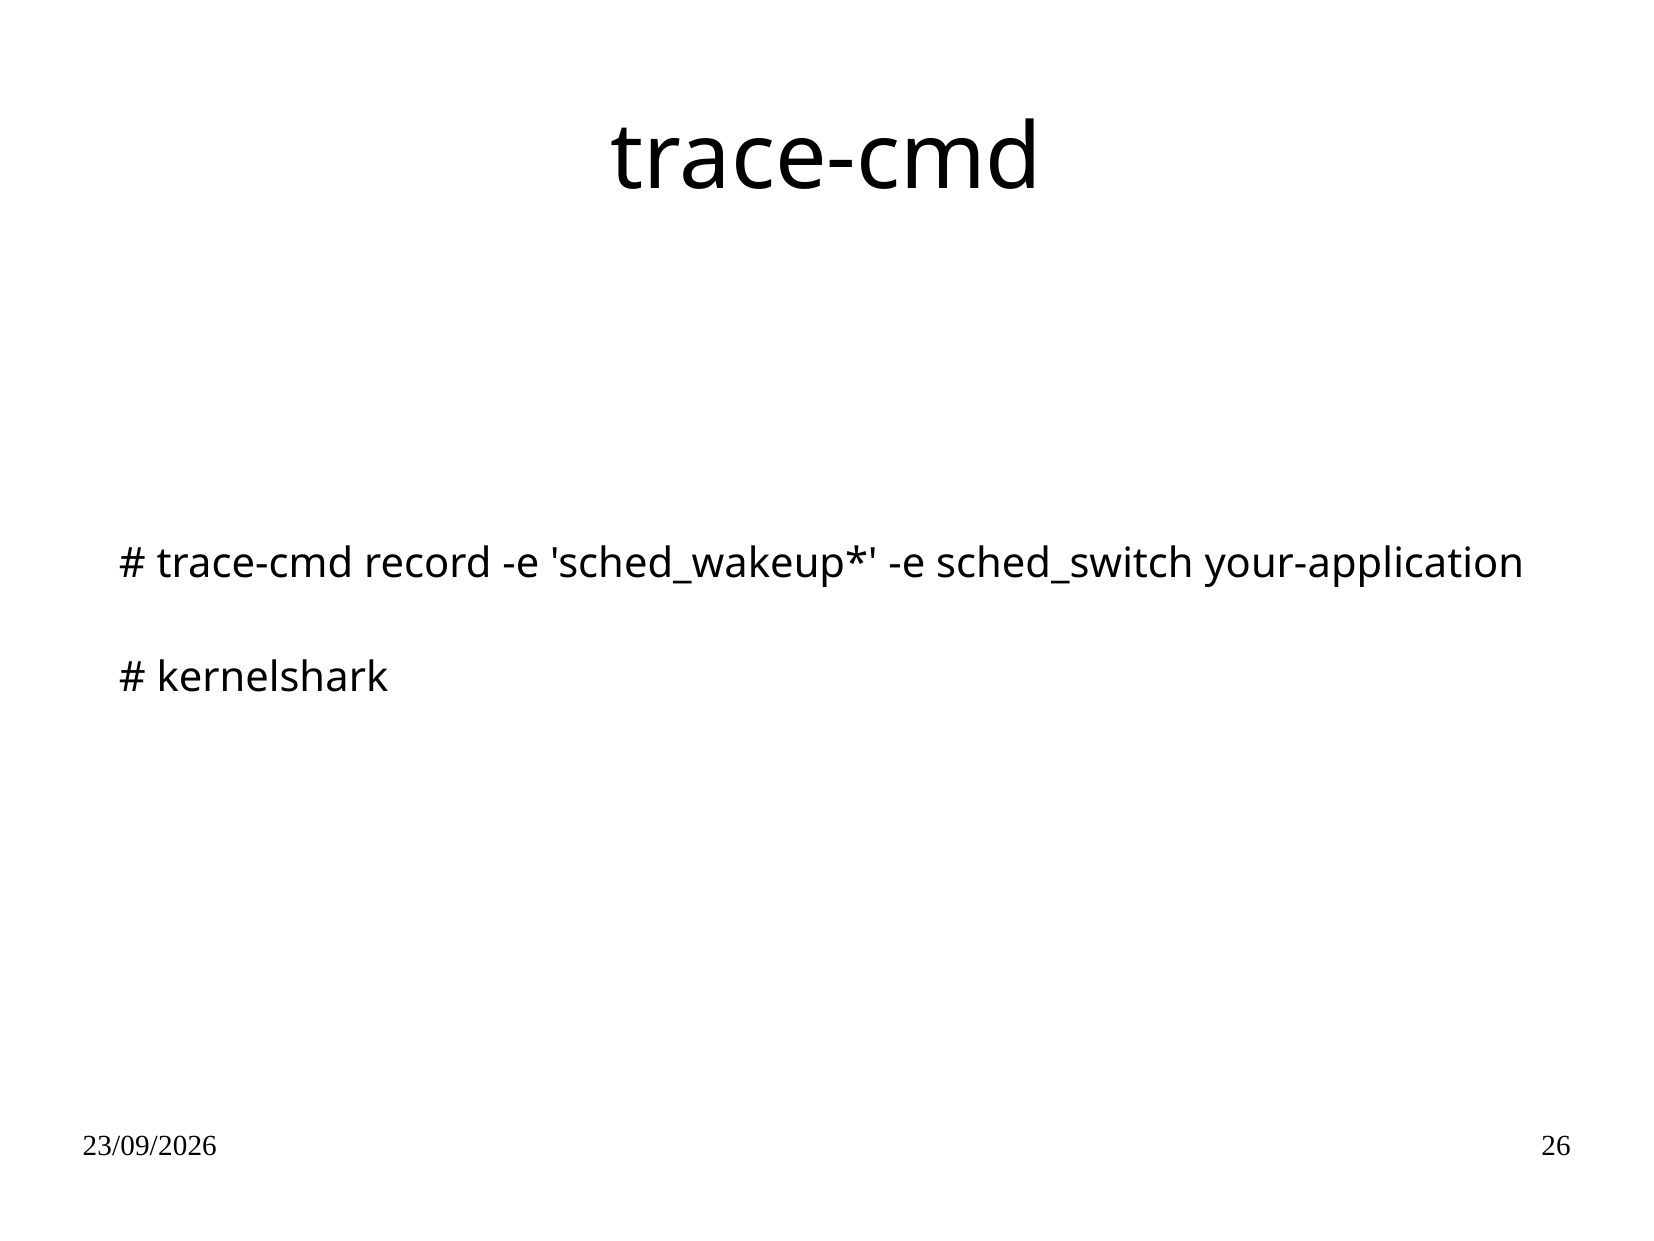

# trace-cmd
 # trace-cmd record -e 'sched_wakeup*' -e sched_switch your-application
 # kernelshark
26